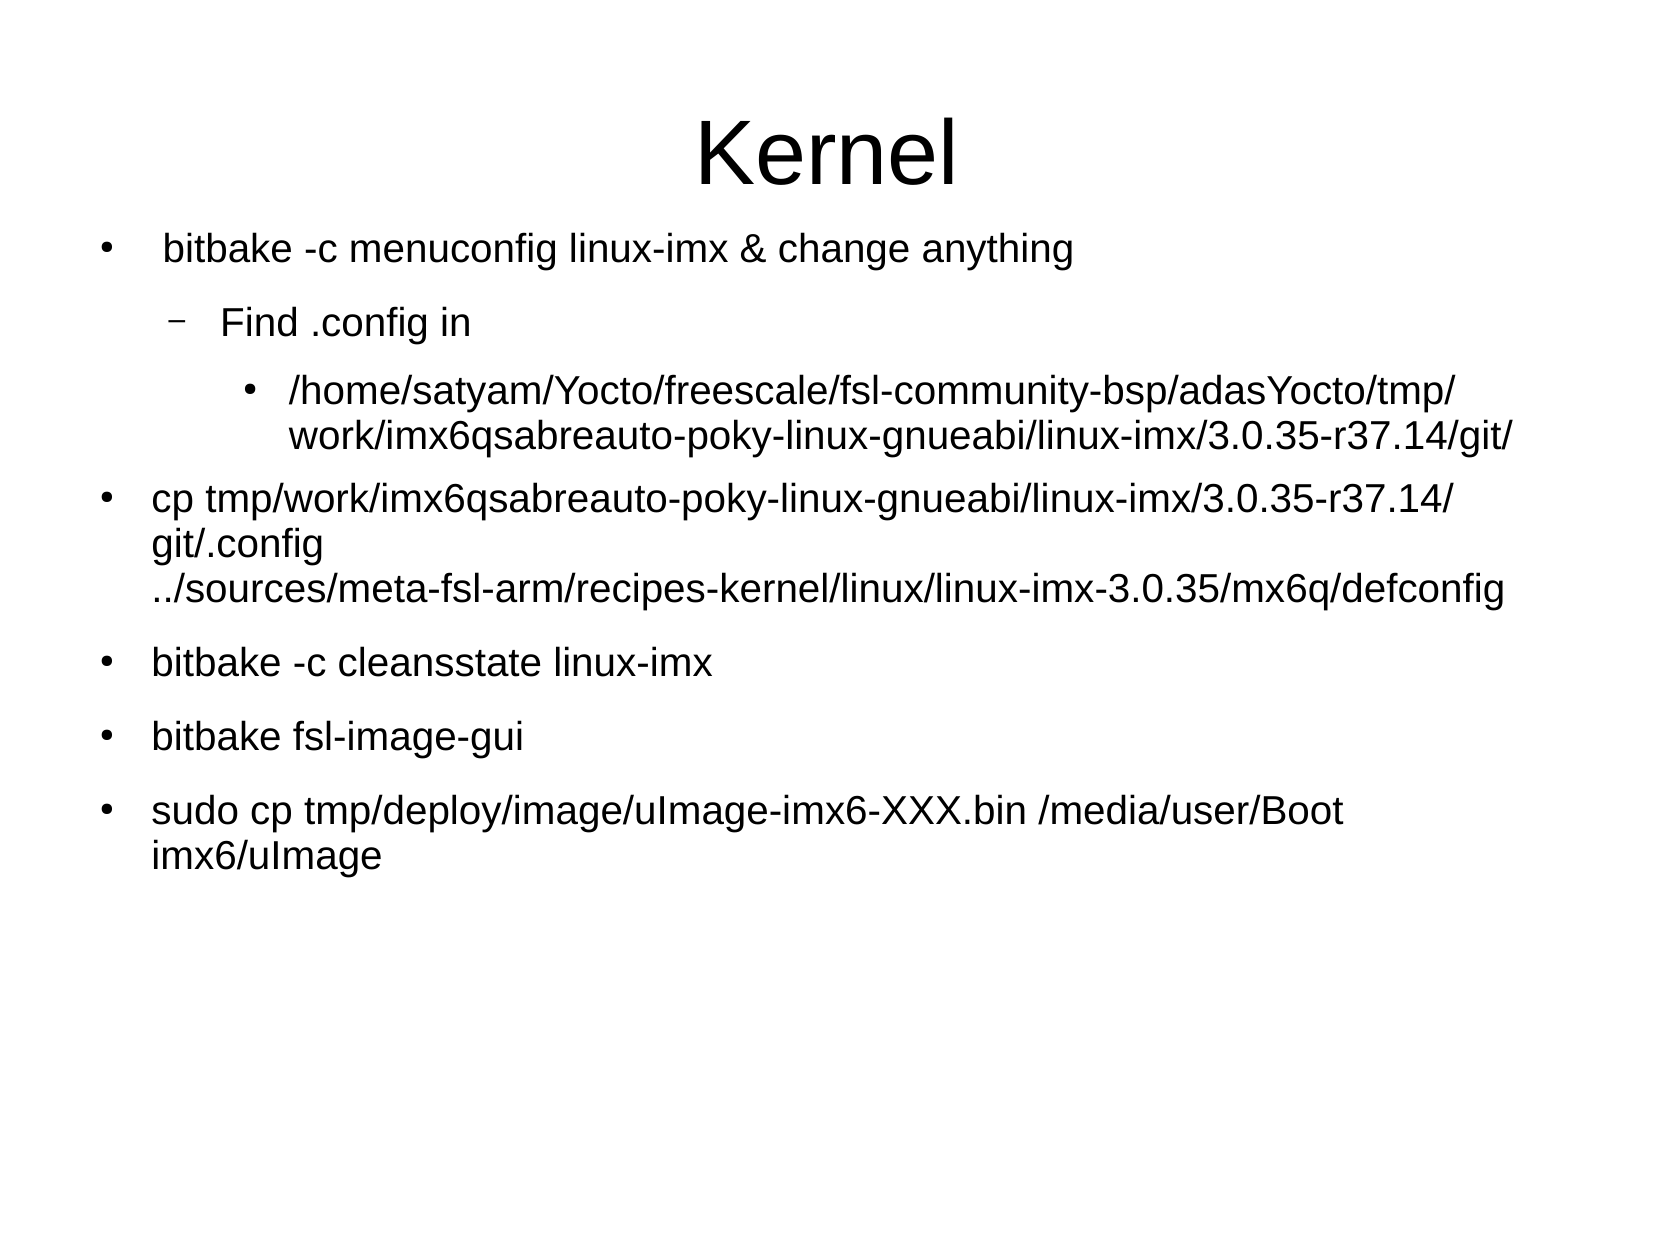

# Kernel
 bitbake -c menuconfig linux-imx & change anything
Find .config in
/home/satyam/Yocto/freescale/fsl-community-bsp/adasYocto/tmp/work/imx6qsabreauto-poky-linux-gnueabi/linux-imx/3.0.35-r37.14/git/
cp tmp/work/imx6qsabreauto-poky-linux-gnueabi/linux-imx/3.0.35-r37.14/git/.config ../sources/meta-fsl-arm/recipes-kernel/linux/linux-imx-3.0.35/mx6q/defconfig
bitbake -c cleansstate linux-imx
bitbake fsl-image-gui
sudo cp tmp/deploy/image/uImage-imx6-XXX.bin /media/user/Boot imx6/uImage